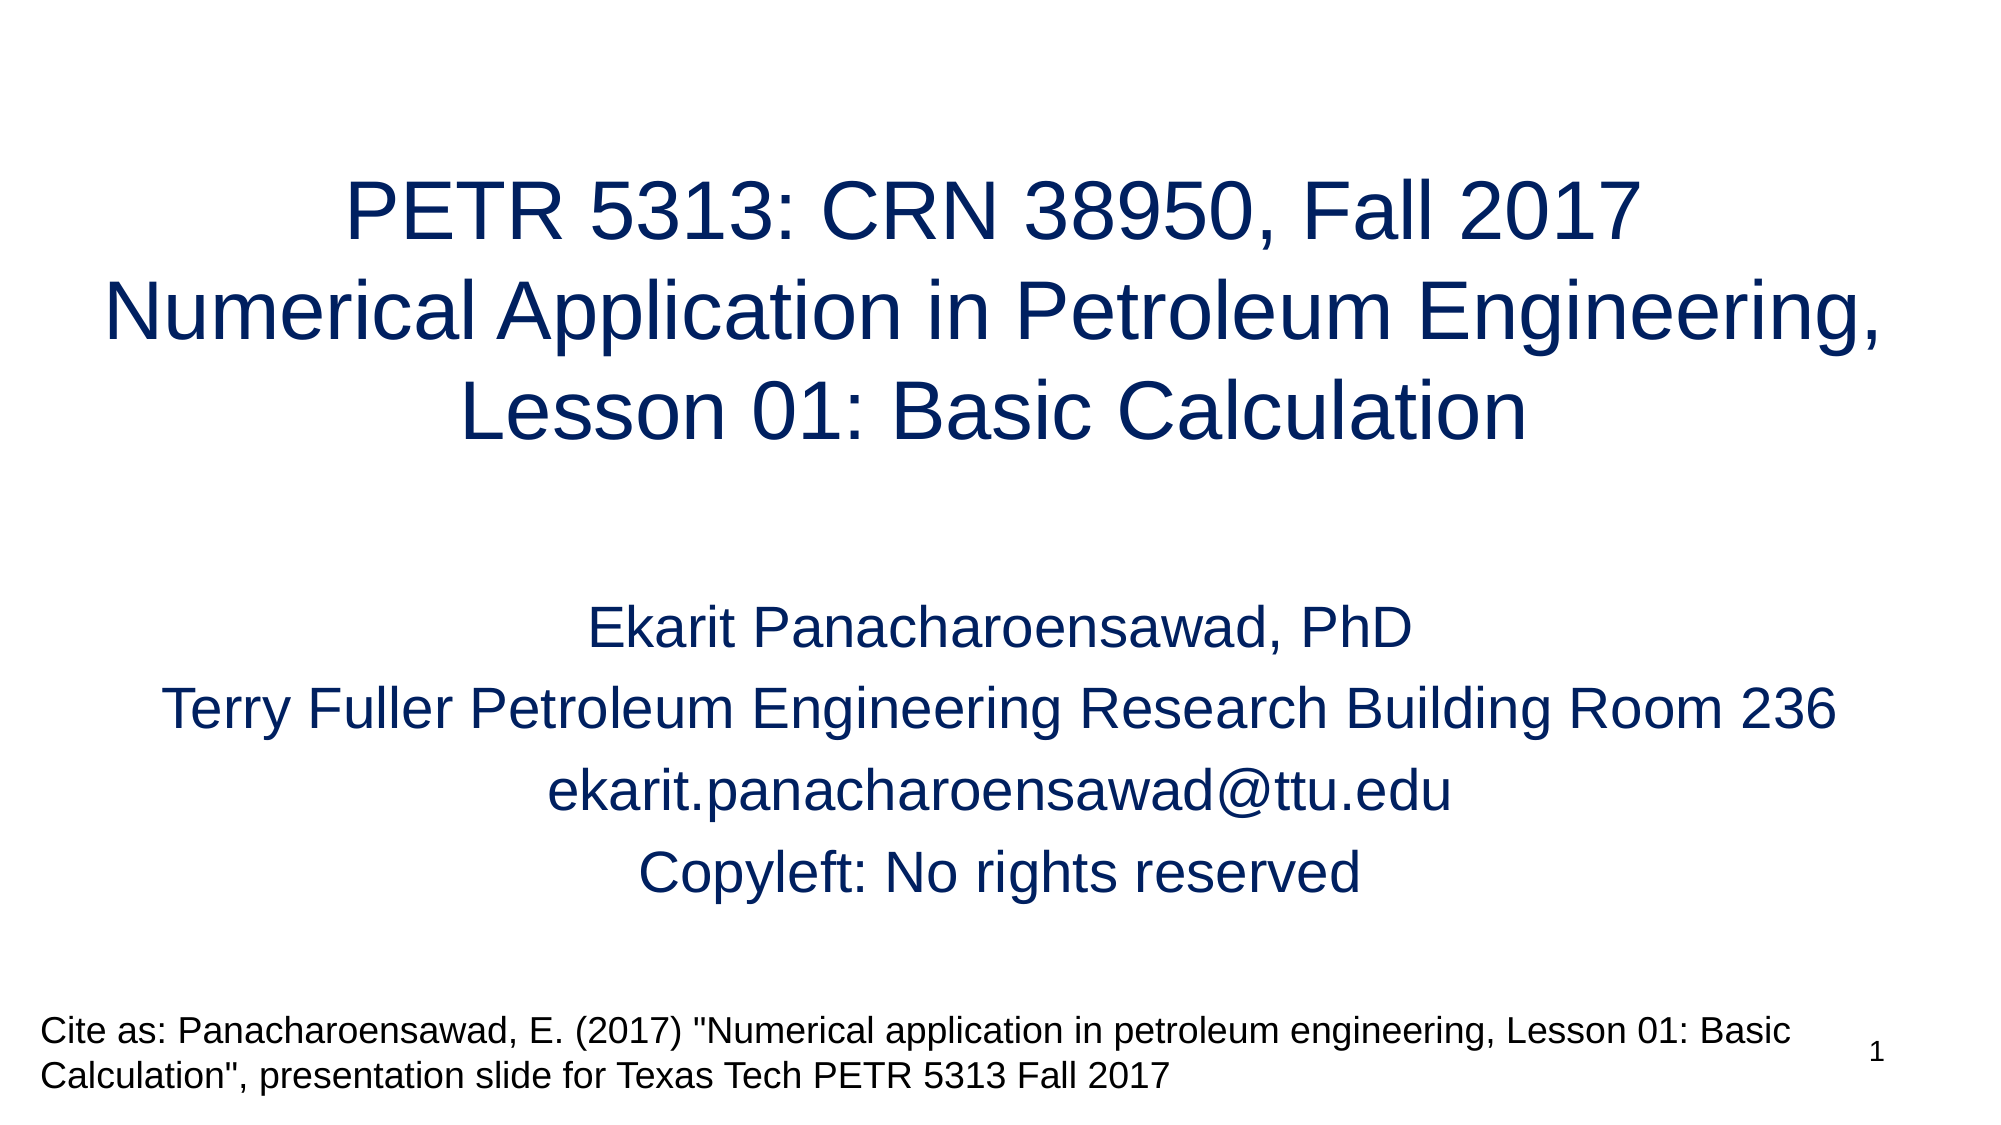

# PETR 5313: CRN 38950, Fall 2017 Numerical Application in Petroleum Engineering, Lesson 01: Basic Calculation
Ekarit Panacharoensawad, PhD
Terry Fuller Petroleum Engineering Research Building Room 236
ekarit.panacharoensawad@ttu.edu
Copyleft: No rights reserved
Cite as: Panacharoensawad, E. (2017) "Numerical application in petroleum engineering, Lesson 01: Basic Calculation", presentation slide for Texas Tech PETR 5313 Fall 2017